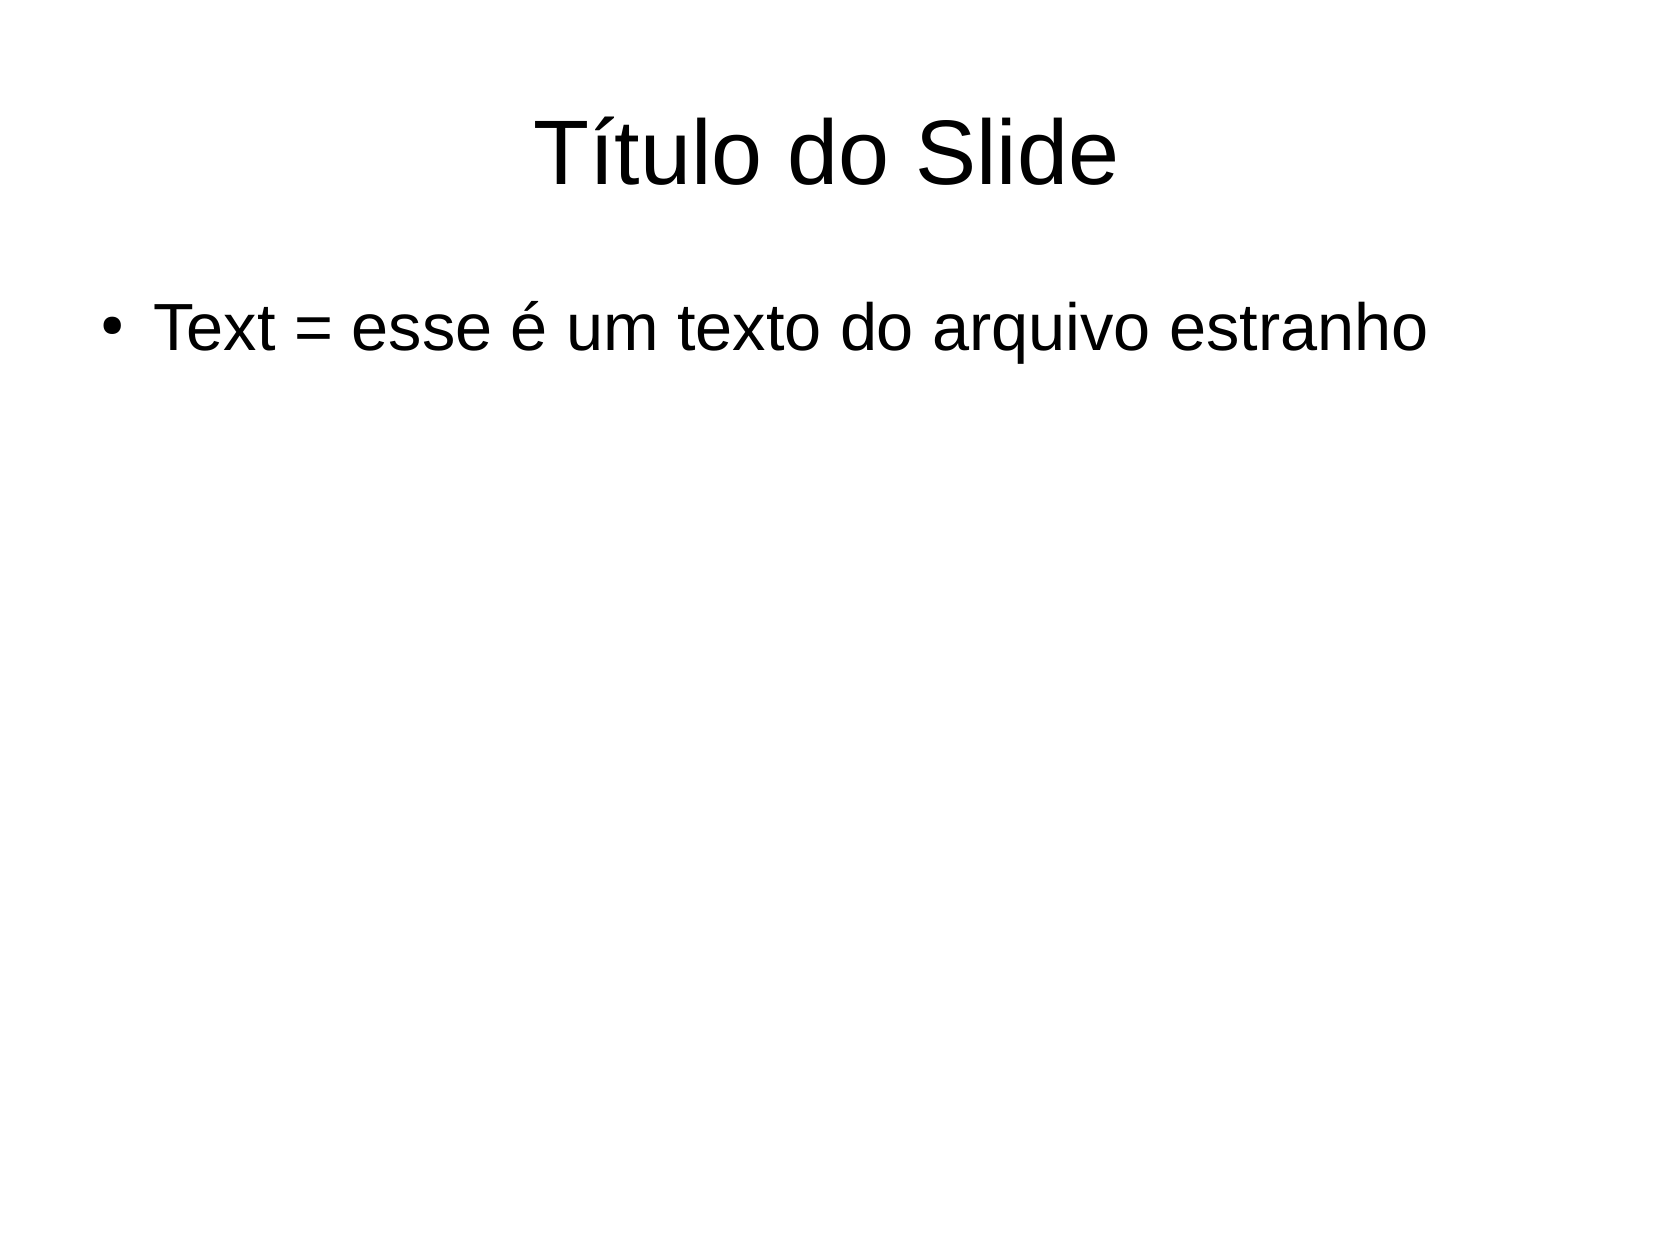

# Título do Slide
Text = esse é um texto do arquivo estranho